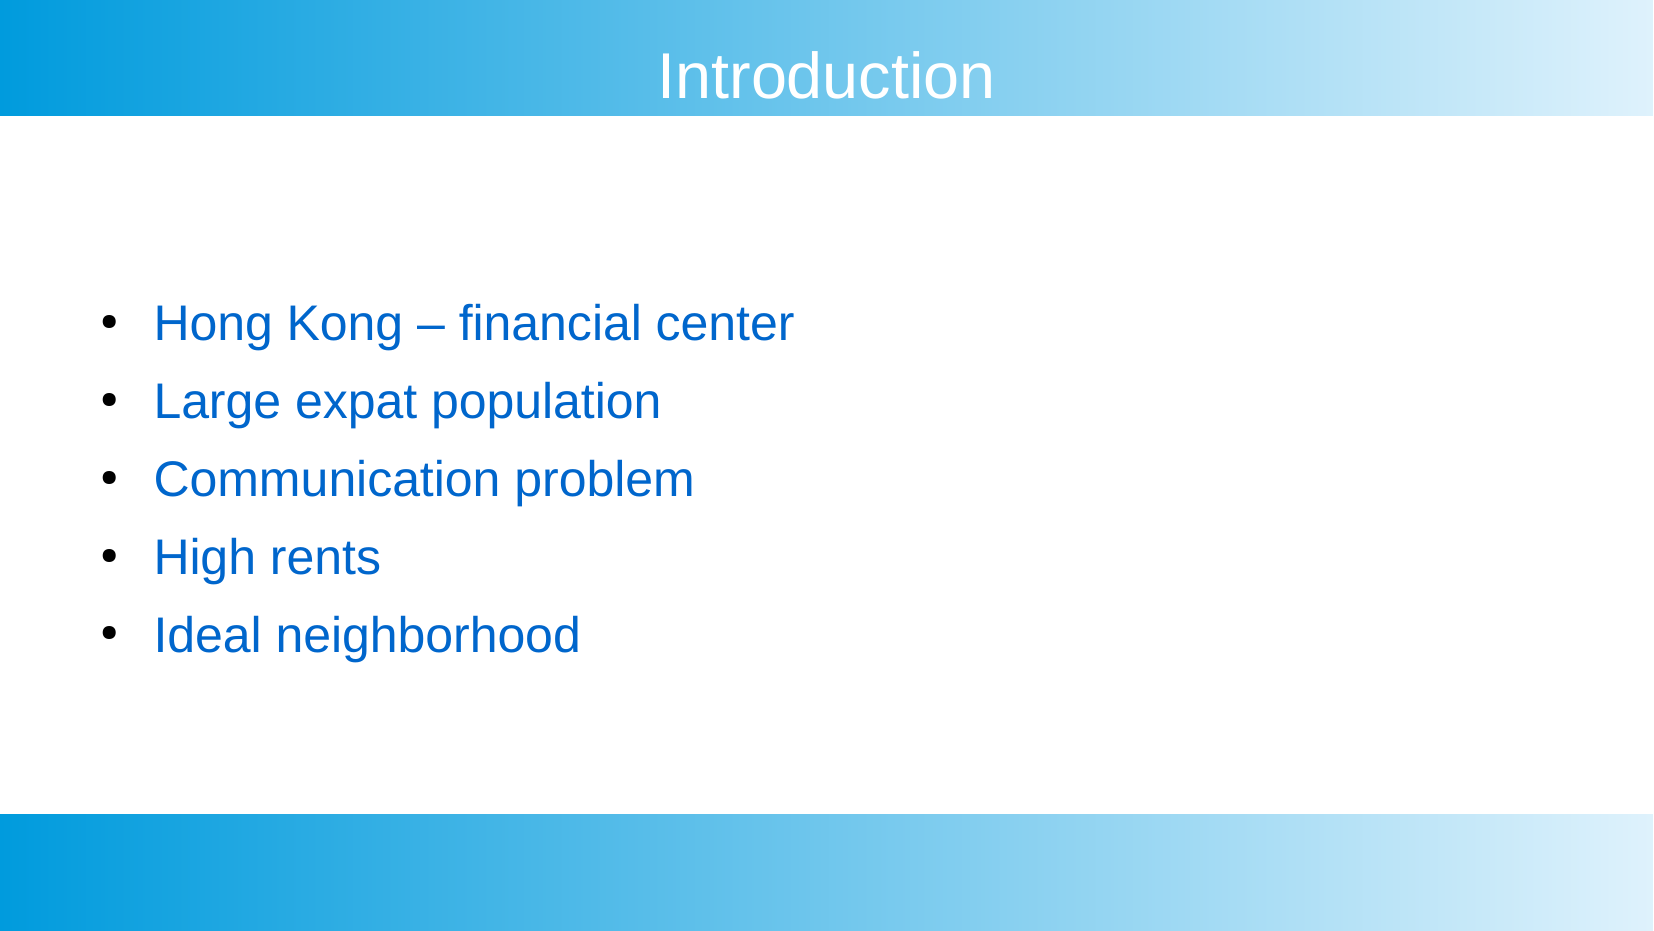

# Introduction
Hong Kong – financial center
Large expat population
Communication problem
High rents
Ideal neighborhood